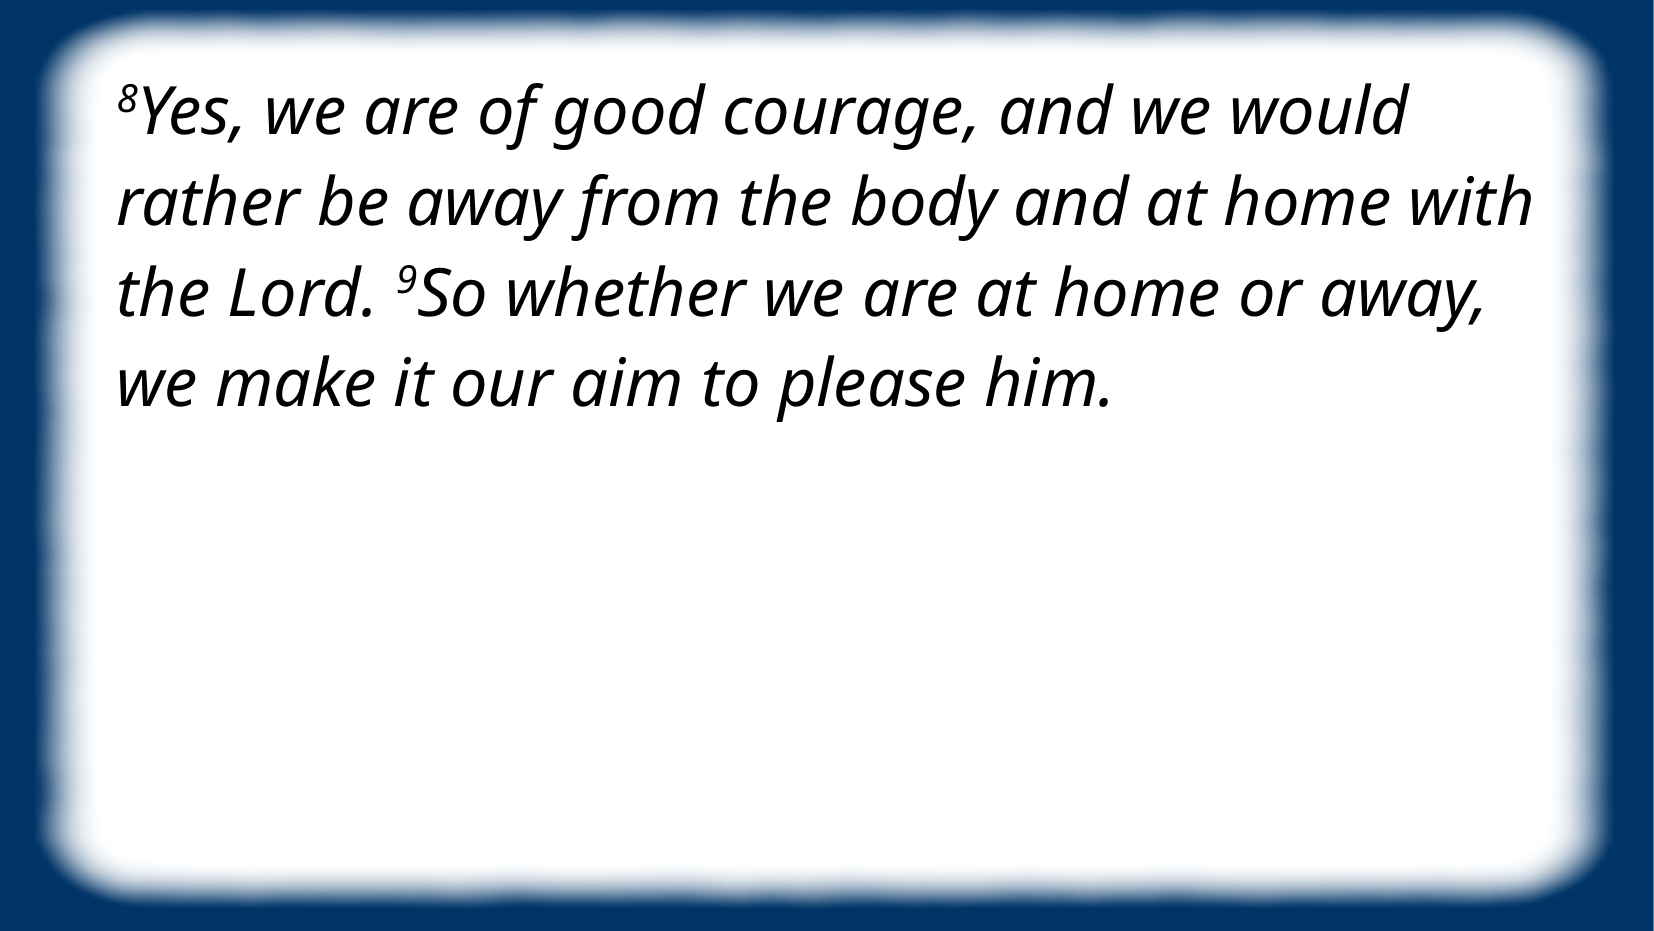

8Yes, we are of good courage, and we would rather be away from the body and at home with the Lord. 9So whether we are at home or away, we make it our aim to please him.